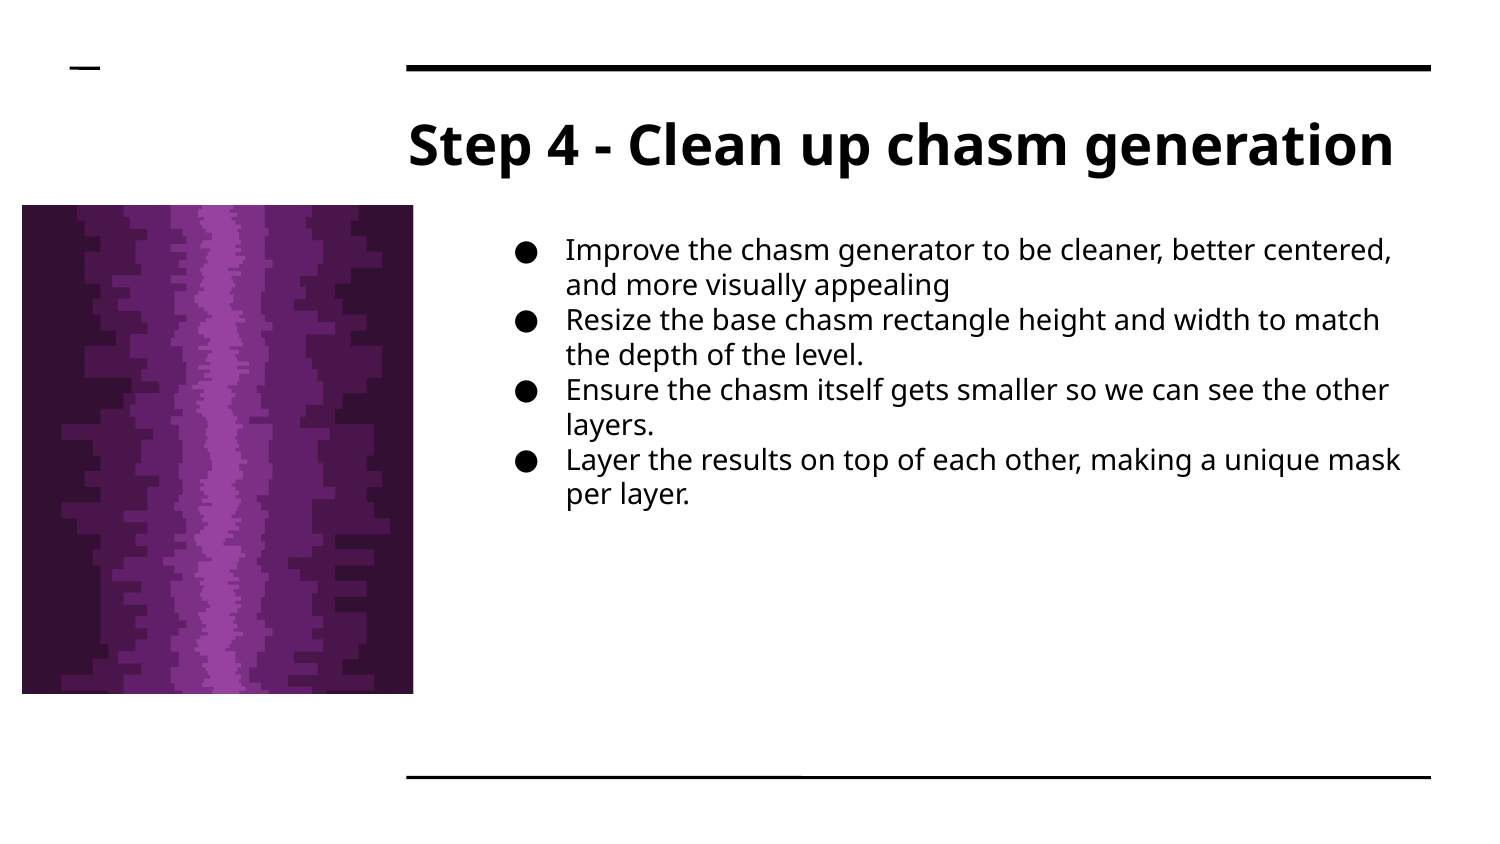

# Step 4 - Clean up chasm generation
Improve the chasm generator to be cleaner, better centered, and more visually appealing
Resize the base chasm rectangle height and width to match the depth of the level.
Ensure the chasm itself gets smaller so we can see the other layers.
Layer the results on top of each other, making a unique mask per layer.